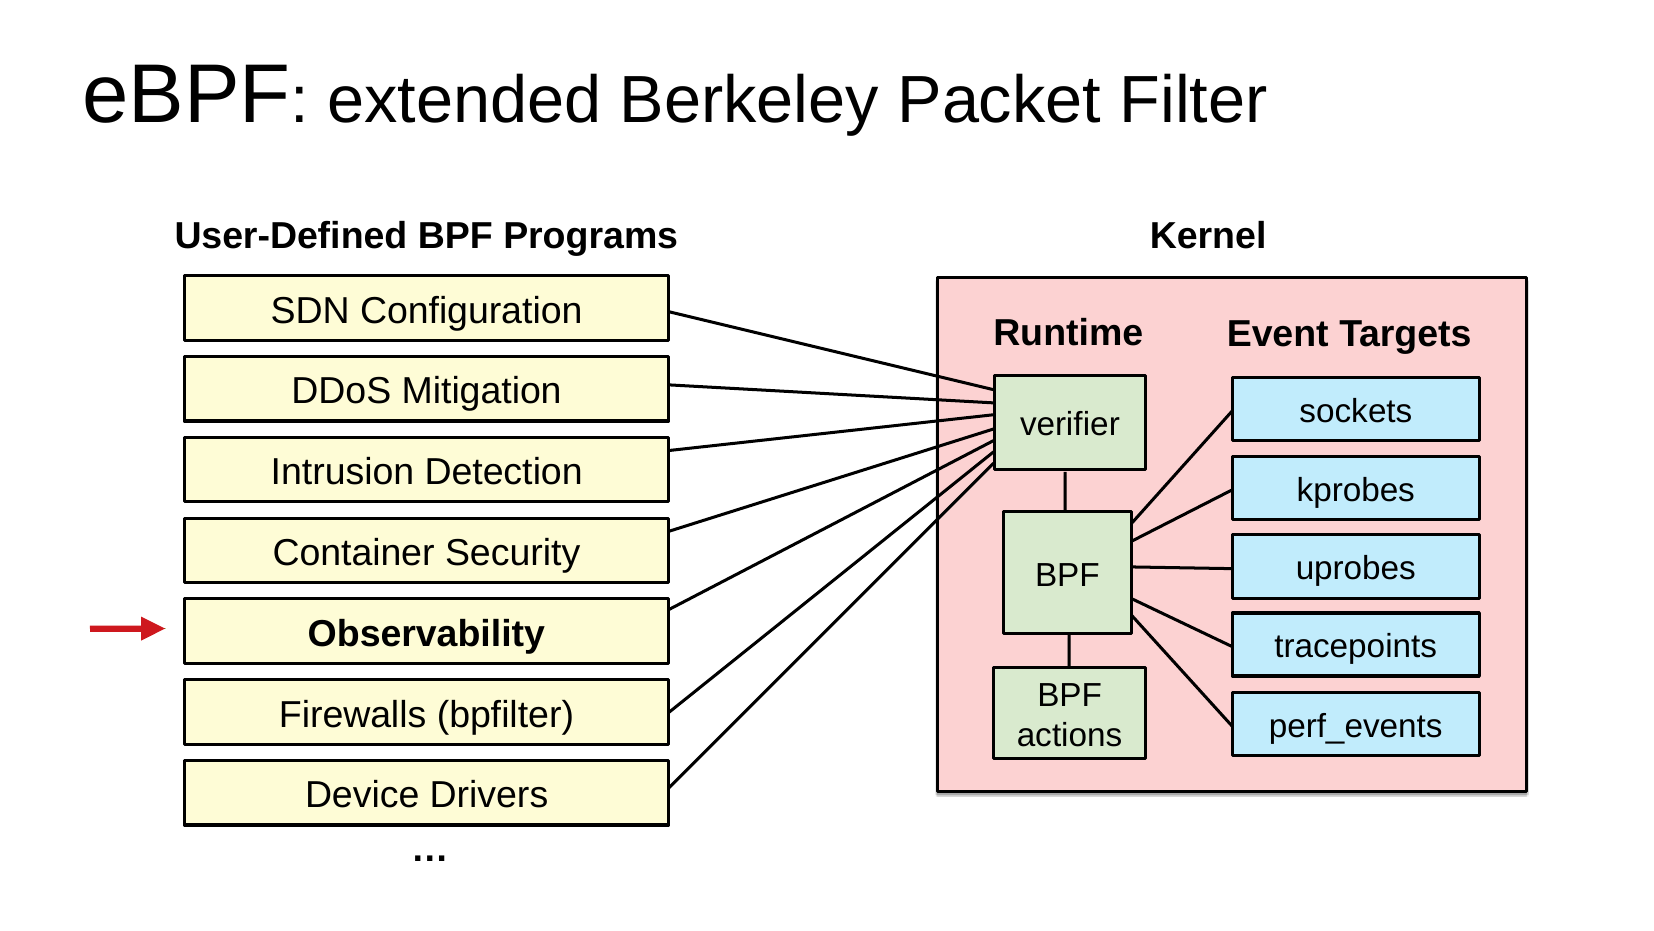

# eBPF: extended Berkeley Packet Filter
User-Defined BPF Programs
Kernel
SDN Configuration
Runtime
Event Targets
DDoS Mitigation
verifier
sockets
Intrusion Detection
kprobes
BPF
Container Security
uprobes
Observability
tracepoints
BPF actions
Firewalls (bpfilter)
perf_events
Device Drivers
…